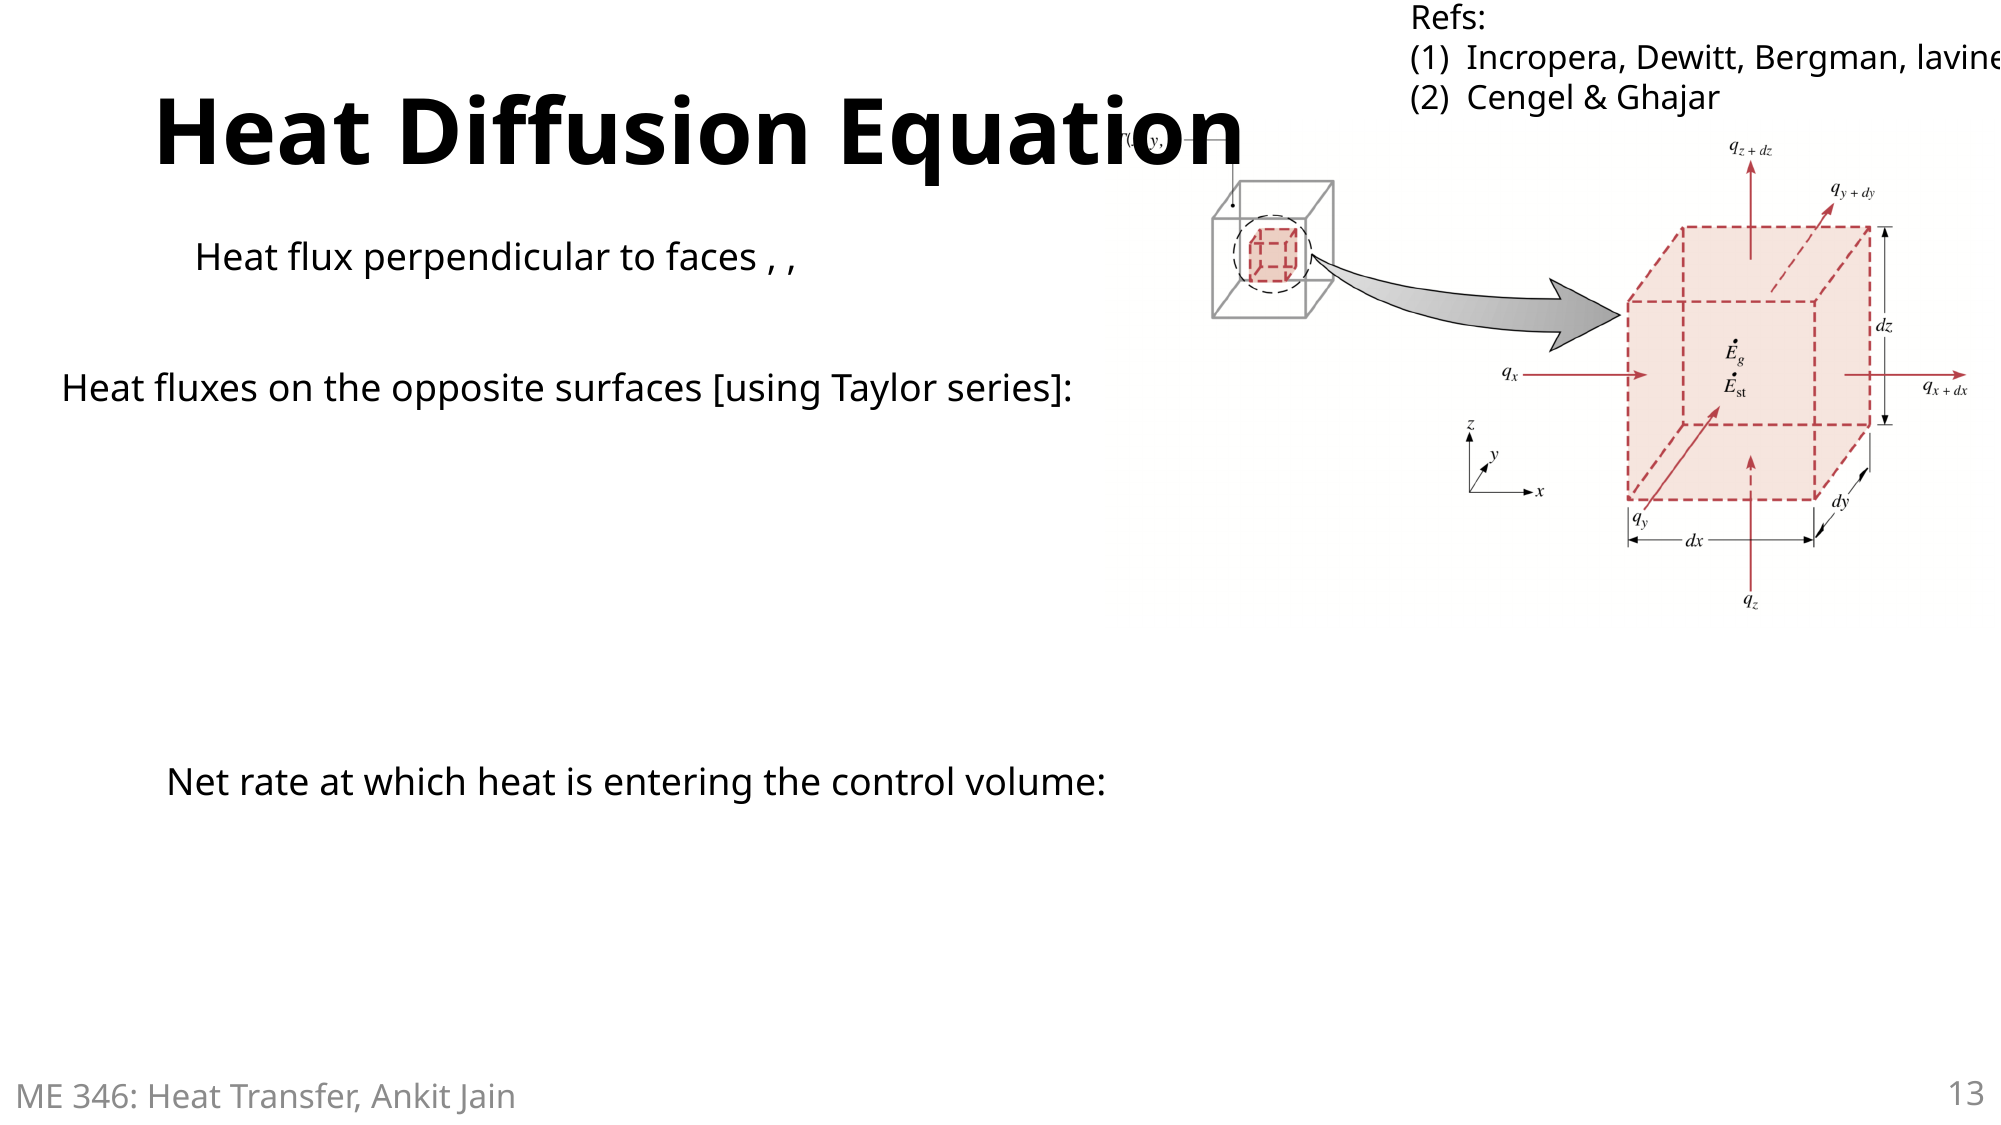

Refs:
Incropera, Dewitt, Bergman, lavine
Cengel & Ghajar
# Heat Diffusion Equation
Heat flux perpendicular to faces , ,
Heat fluxes on the opposite surfaces [using Taylor series]:
Net rate at which heat is entering the control volume:
ME 346: Heat Transfer, Ankit Jain
13